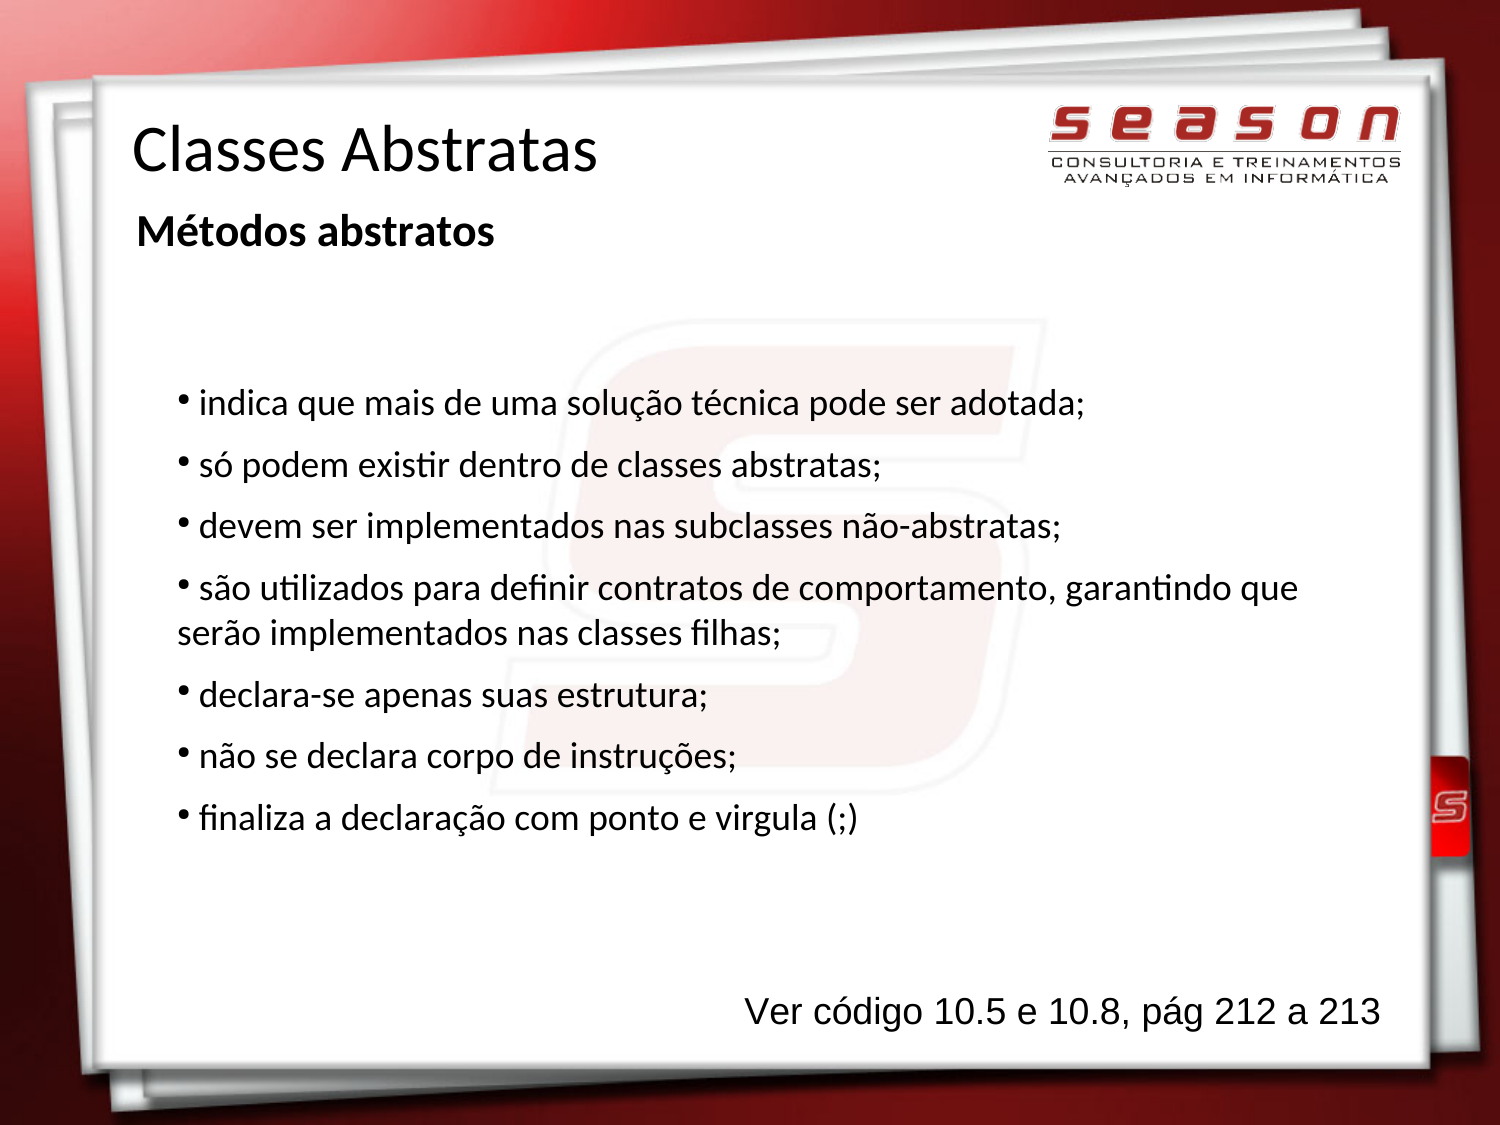

# Classes Abstratas
Métodos abstratos
 indica que mais de uma solução técnica pode ser adotada;
 só podem existir dentro de classes abstratas;
 devem ser implementados nas subclasses não-abstratas;
 são utilizados para definir contratos de comportamento, garantindo que serão implementados nas classes filhas;
 declara-se apenas suas estrutura;
 não se declara corpo de instruções;
 finaliza a declaração com ponto e virgula (;)
Ver código 10.5 e 10.8, pág 212 a 213